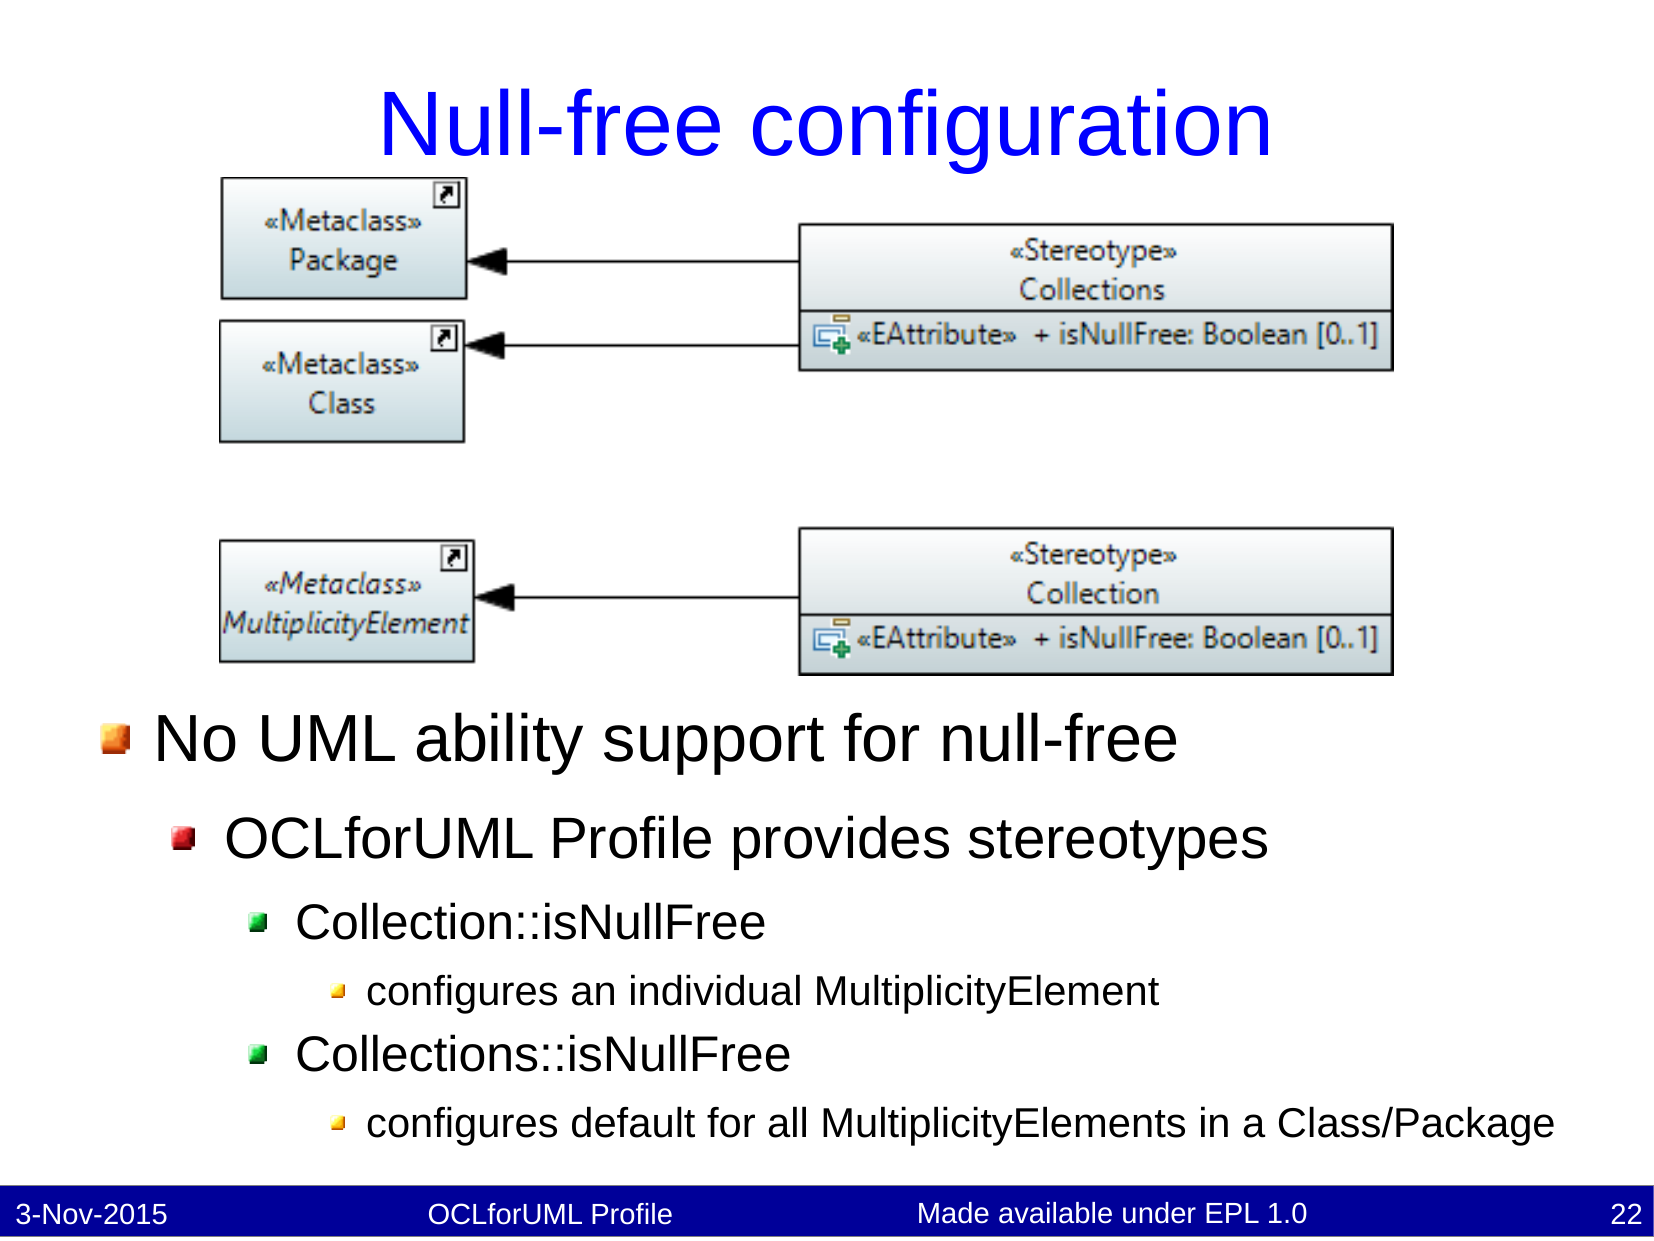

# Null-free configuration
No UML ability support for null-free
OCLforUML Profile provides stereotypes
Collection::isNullFree
configures an individual MultiplicityElement
Collections::isNullFree
configures default for all MultiplicityElements in a Class/Package
3-Nov-2015
OCLforUML Profile
22